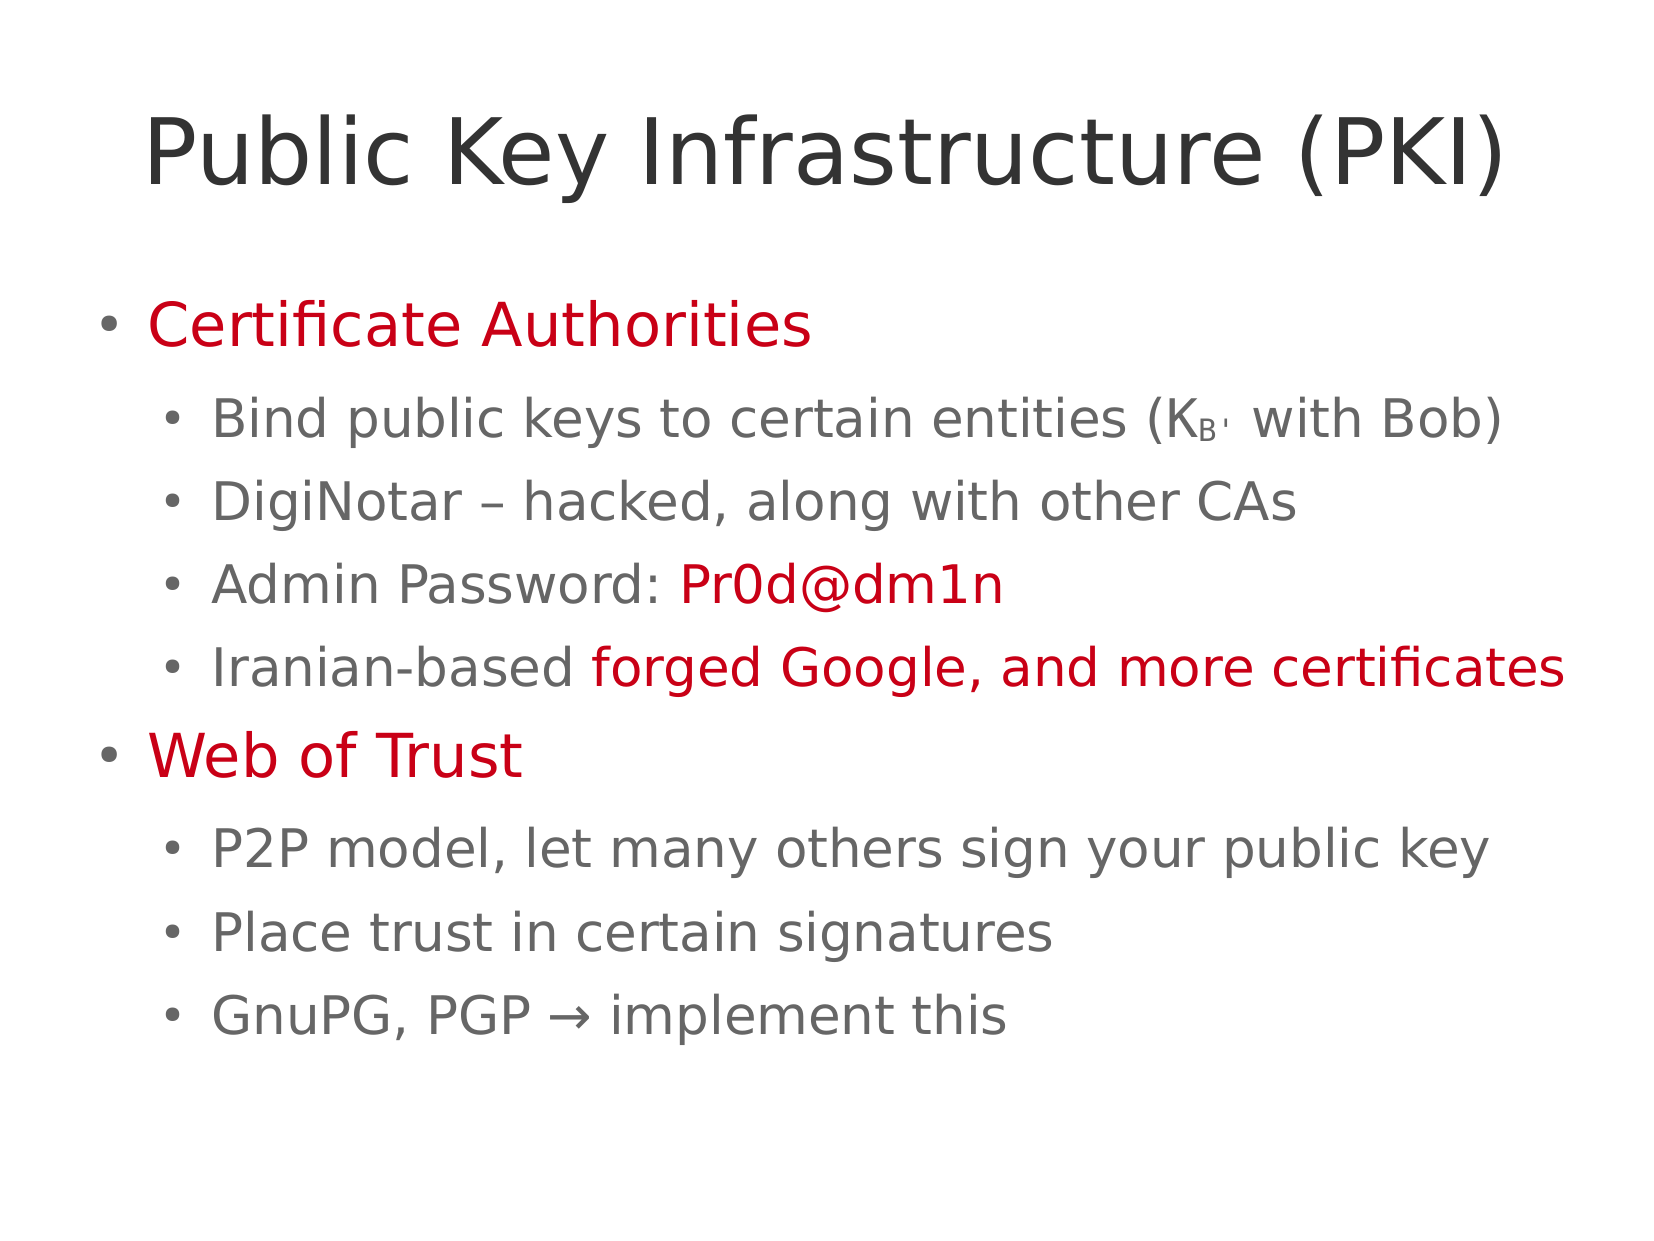

# Public Key Infrastructure (PKI)
Certificate Authorities
Bind public keys to certain entities (KB' with Bob)
DigiNotar – hacked, along with other CAs
Admin Password: Pr0d@dm1n
Iranian-based forged Google, and more certificates
Web of Trust
P2P model, let many others sign your public key
Place trust in certain signatures
GnuPG, PGP → implement this